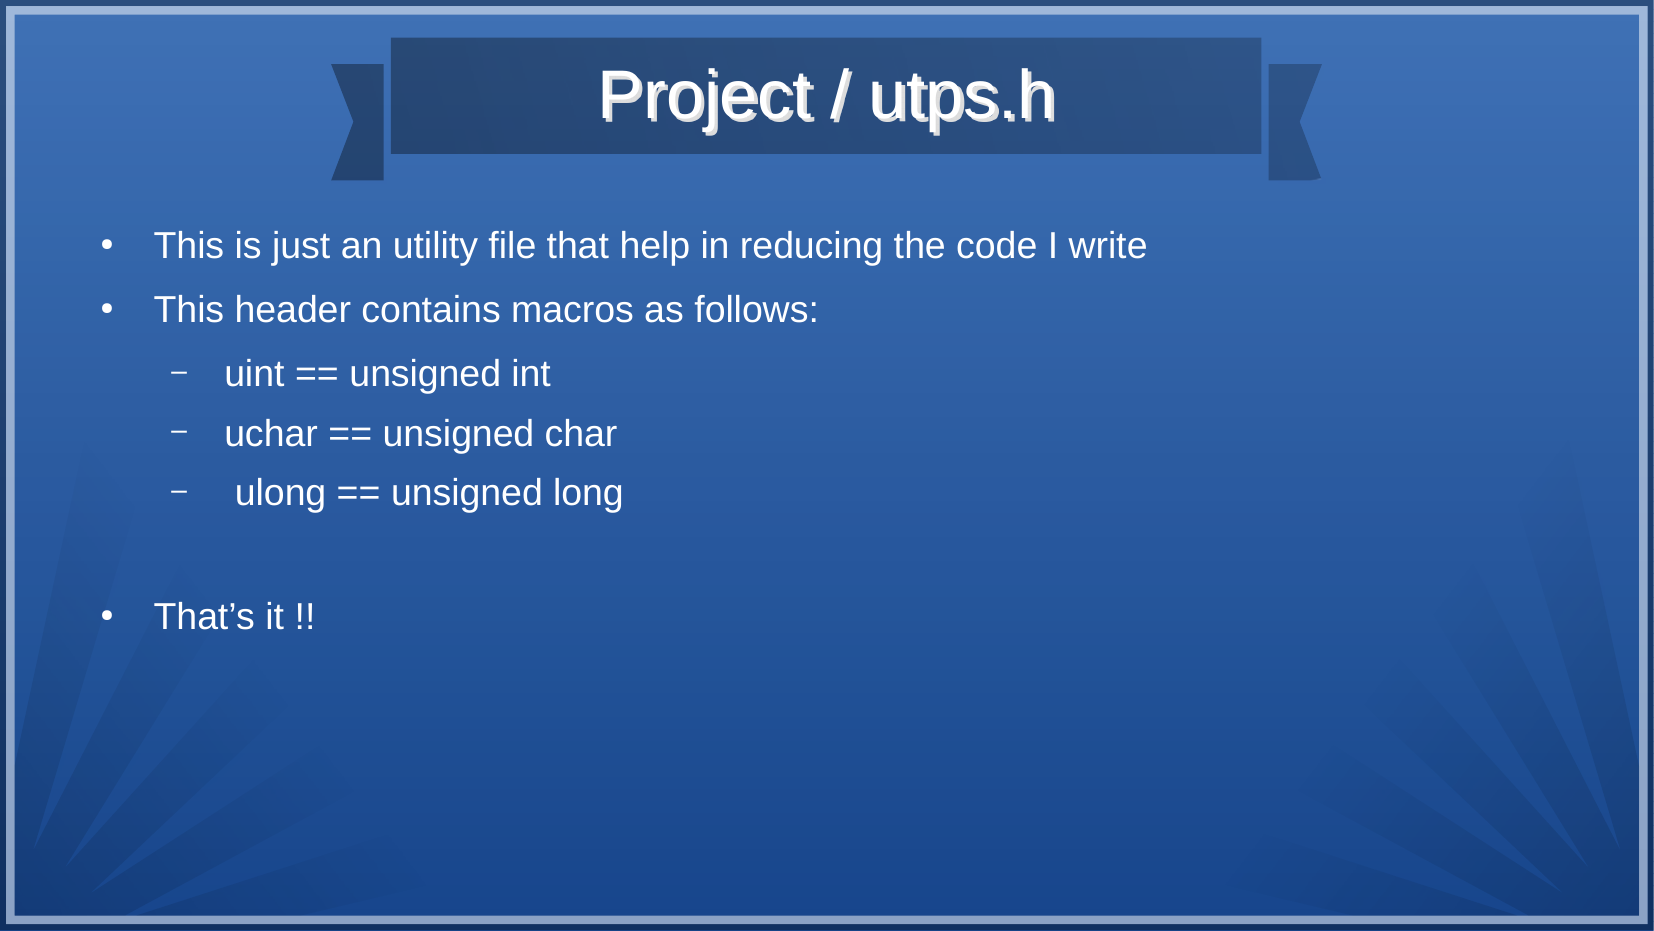

# Project / utps.h
This is just an utility file that help in reducing the code I write
This header contains macros as follows:
uint == unsigned int
uchar == unsigned char
 ulong == unsigned long
That’s it !!